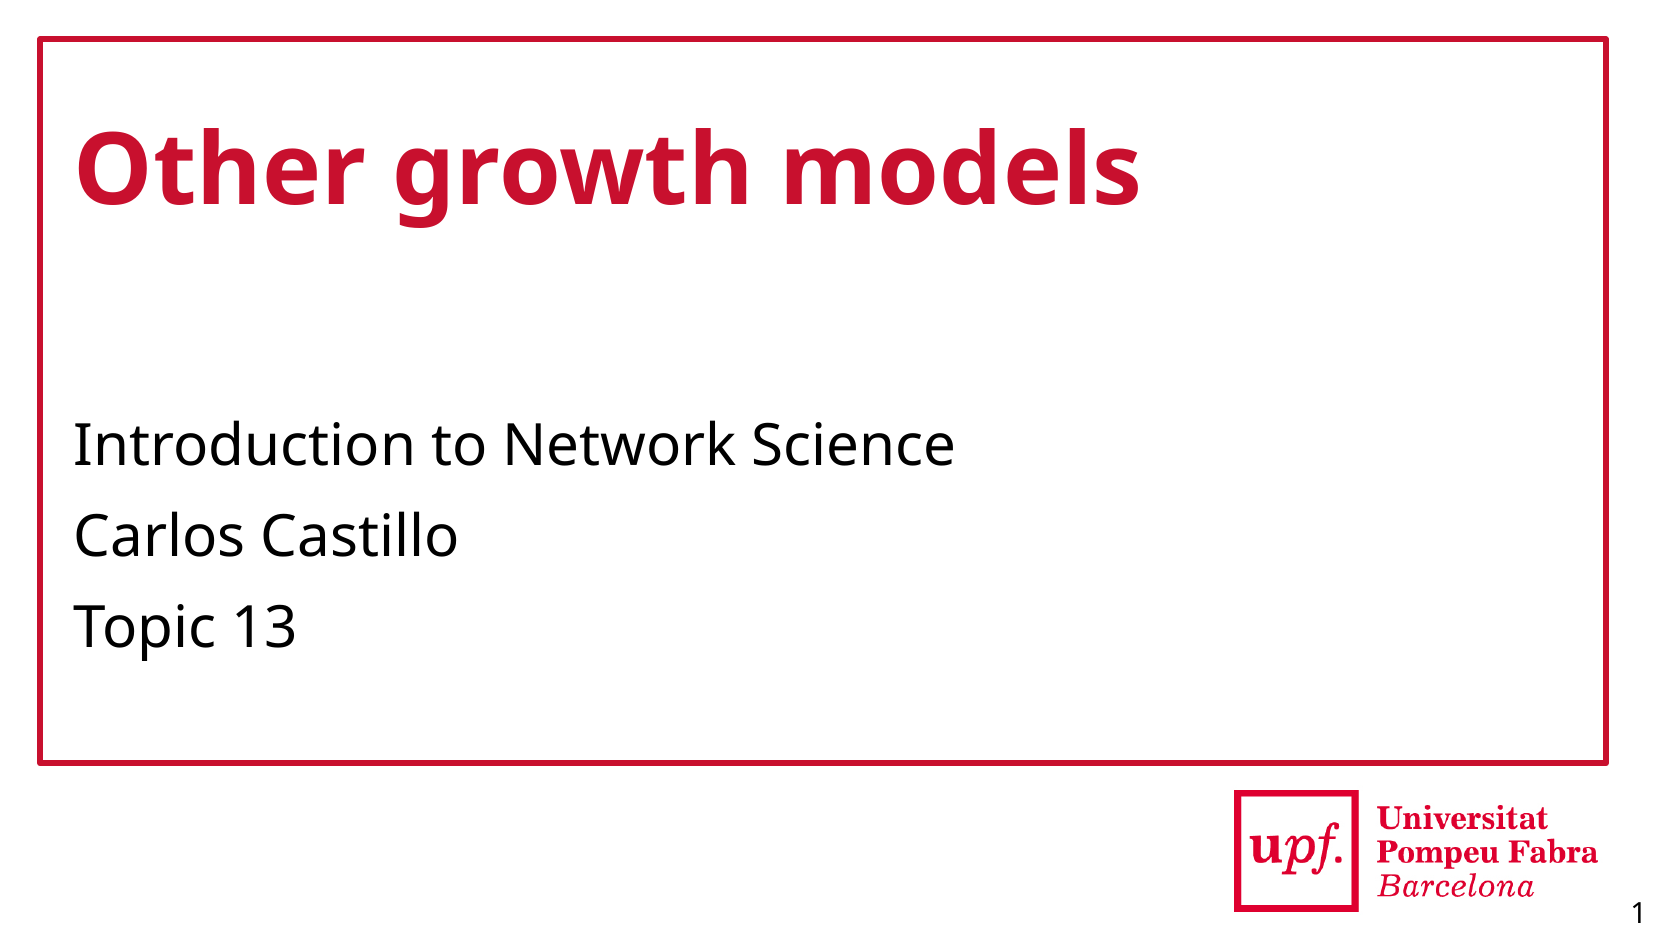

Other growth models
Introduction to Network Science
Carlos Castillo
Topic 13
1